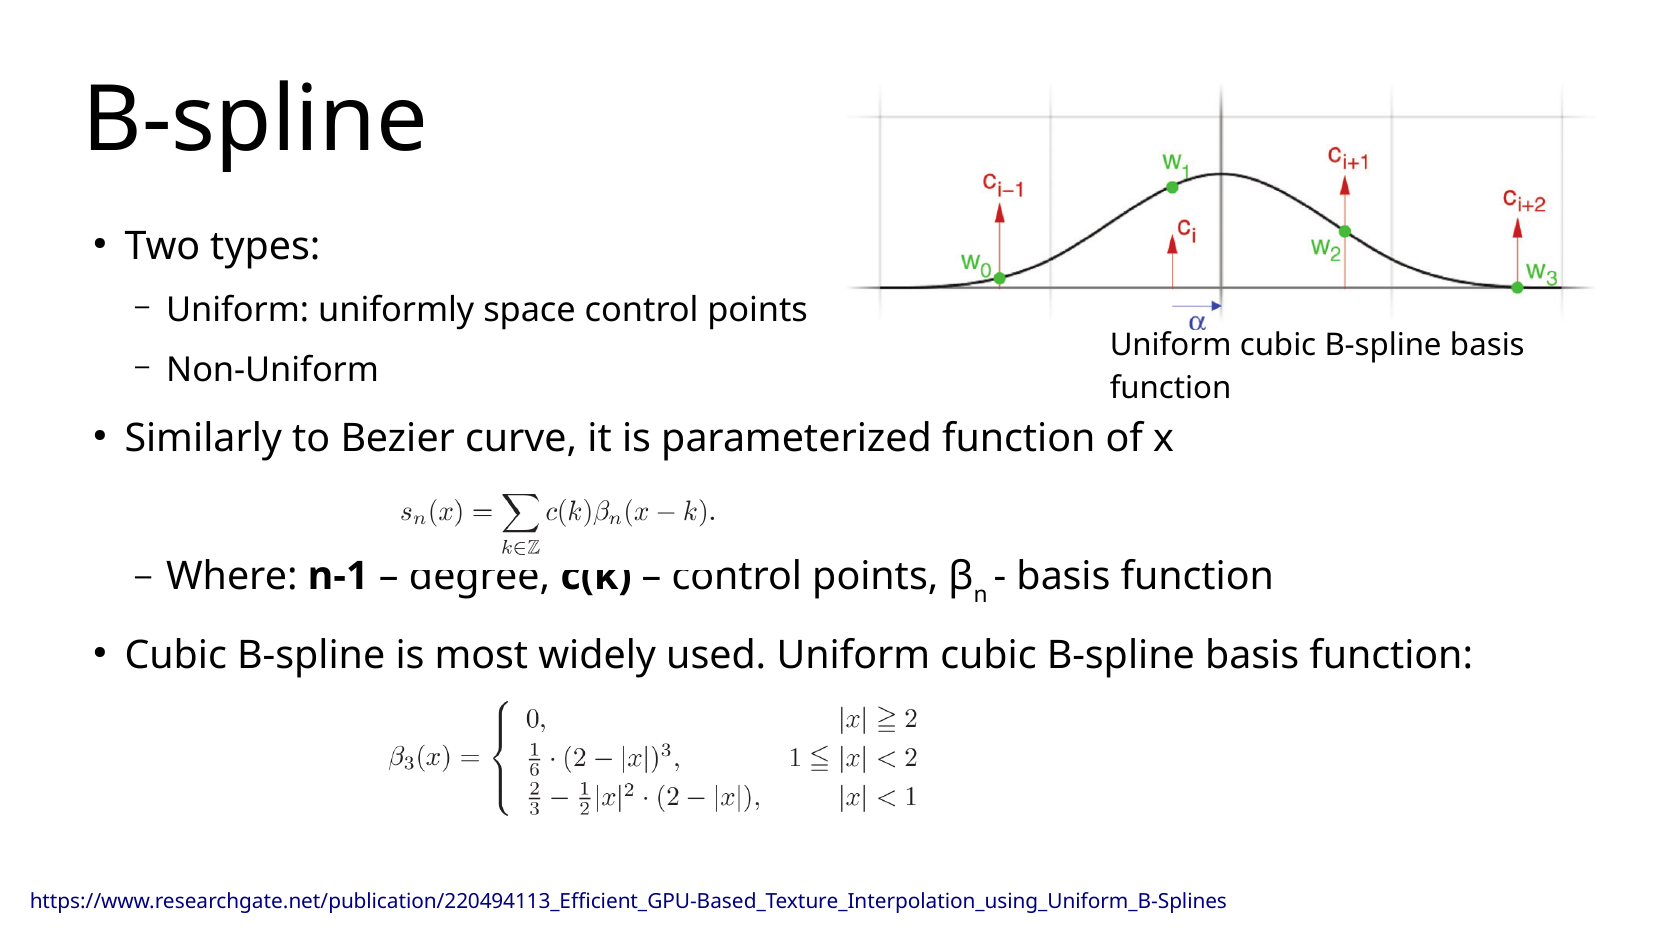

# B-spline
Two types:
Uniform: uniformly space control points
Non-Uniform
Similarly to Bezier curve, it is parameterized function of x
Where: n-1 – degree, c(k) – control points, βn - basis function
Cubic B-spline is most widely used. Uniform cubic B-spline basis function:
Uniform cubic B-spline basis function
https://www.researchgate.net/publication/220494113_Efficient_GPU-Based_Texture_Interpolation_using_Uniform_B-Splines